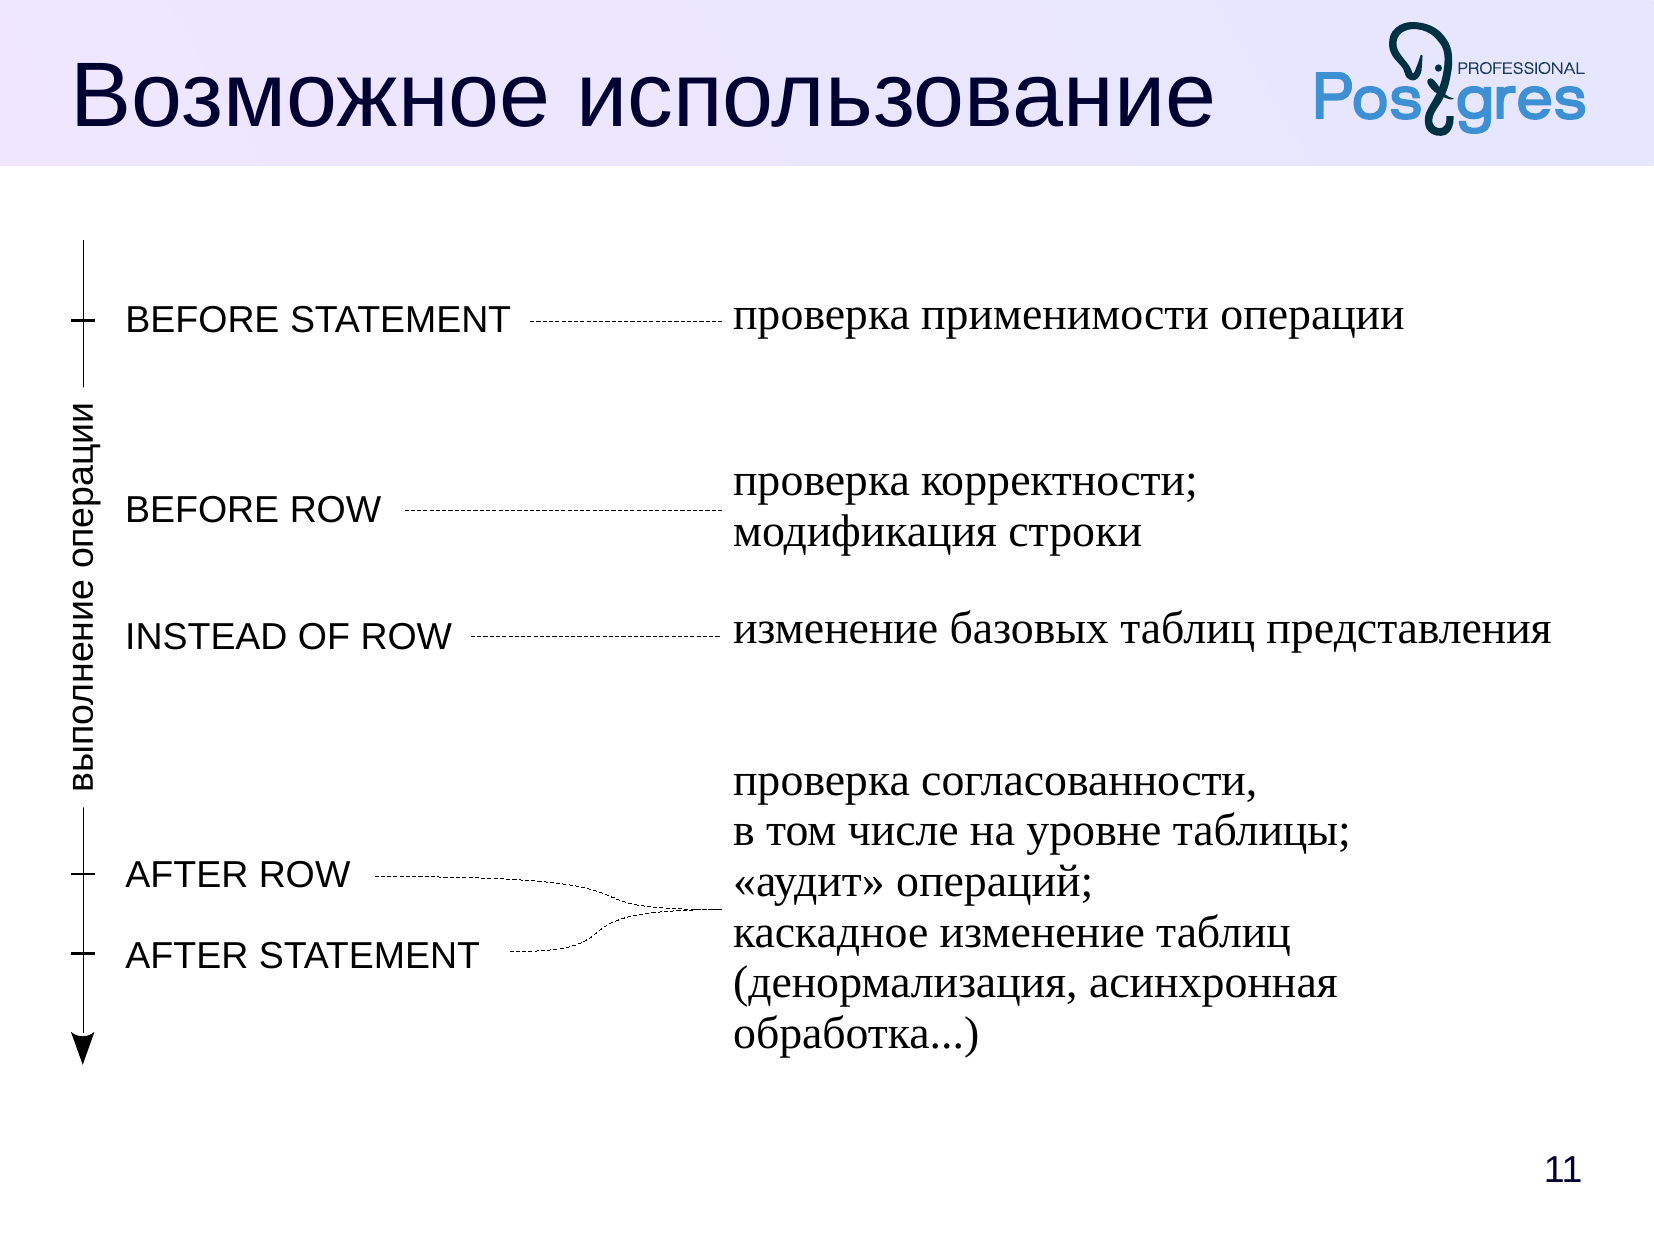

# Возможное использование
проверка применимости операции
BEFORE STATEMENT
проверка корректности;
модификация строки
BEFORE ROW
выполнение операции
изменение базовых таблиц представления
INSTEAD OF ROW
проверка согласованности,
в том числе на уровне таблицы;
«аудит» операций;
каскадное изменение таблиц (денормализация, асинхронная обработка...)
AFTER ROW
AFTER STATEMENT